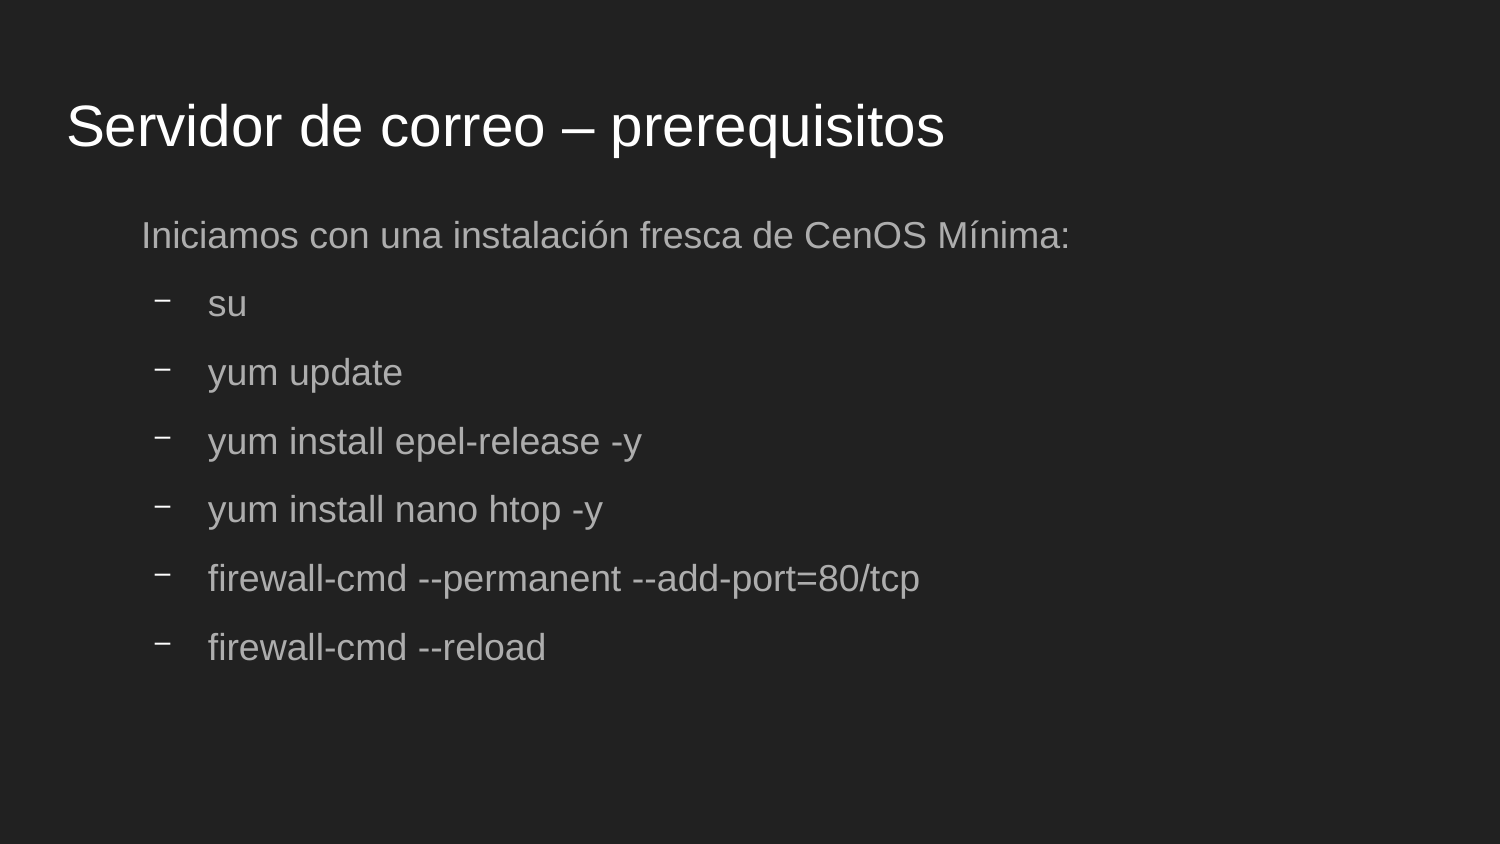

# Servidor de correo – prerequisitos
Iniciamos con una instalación fresca de CenOS Mínima:
su
yum update
yum install epel-release -y
yum install nano htop -y
firewall-cmd --permanent --add-port=80/tcp
firewall-cmd --reload